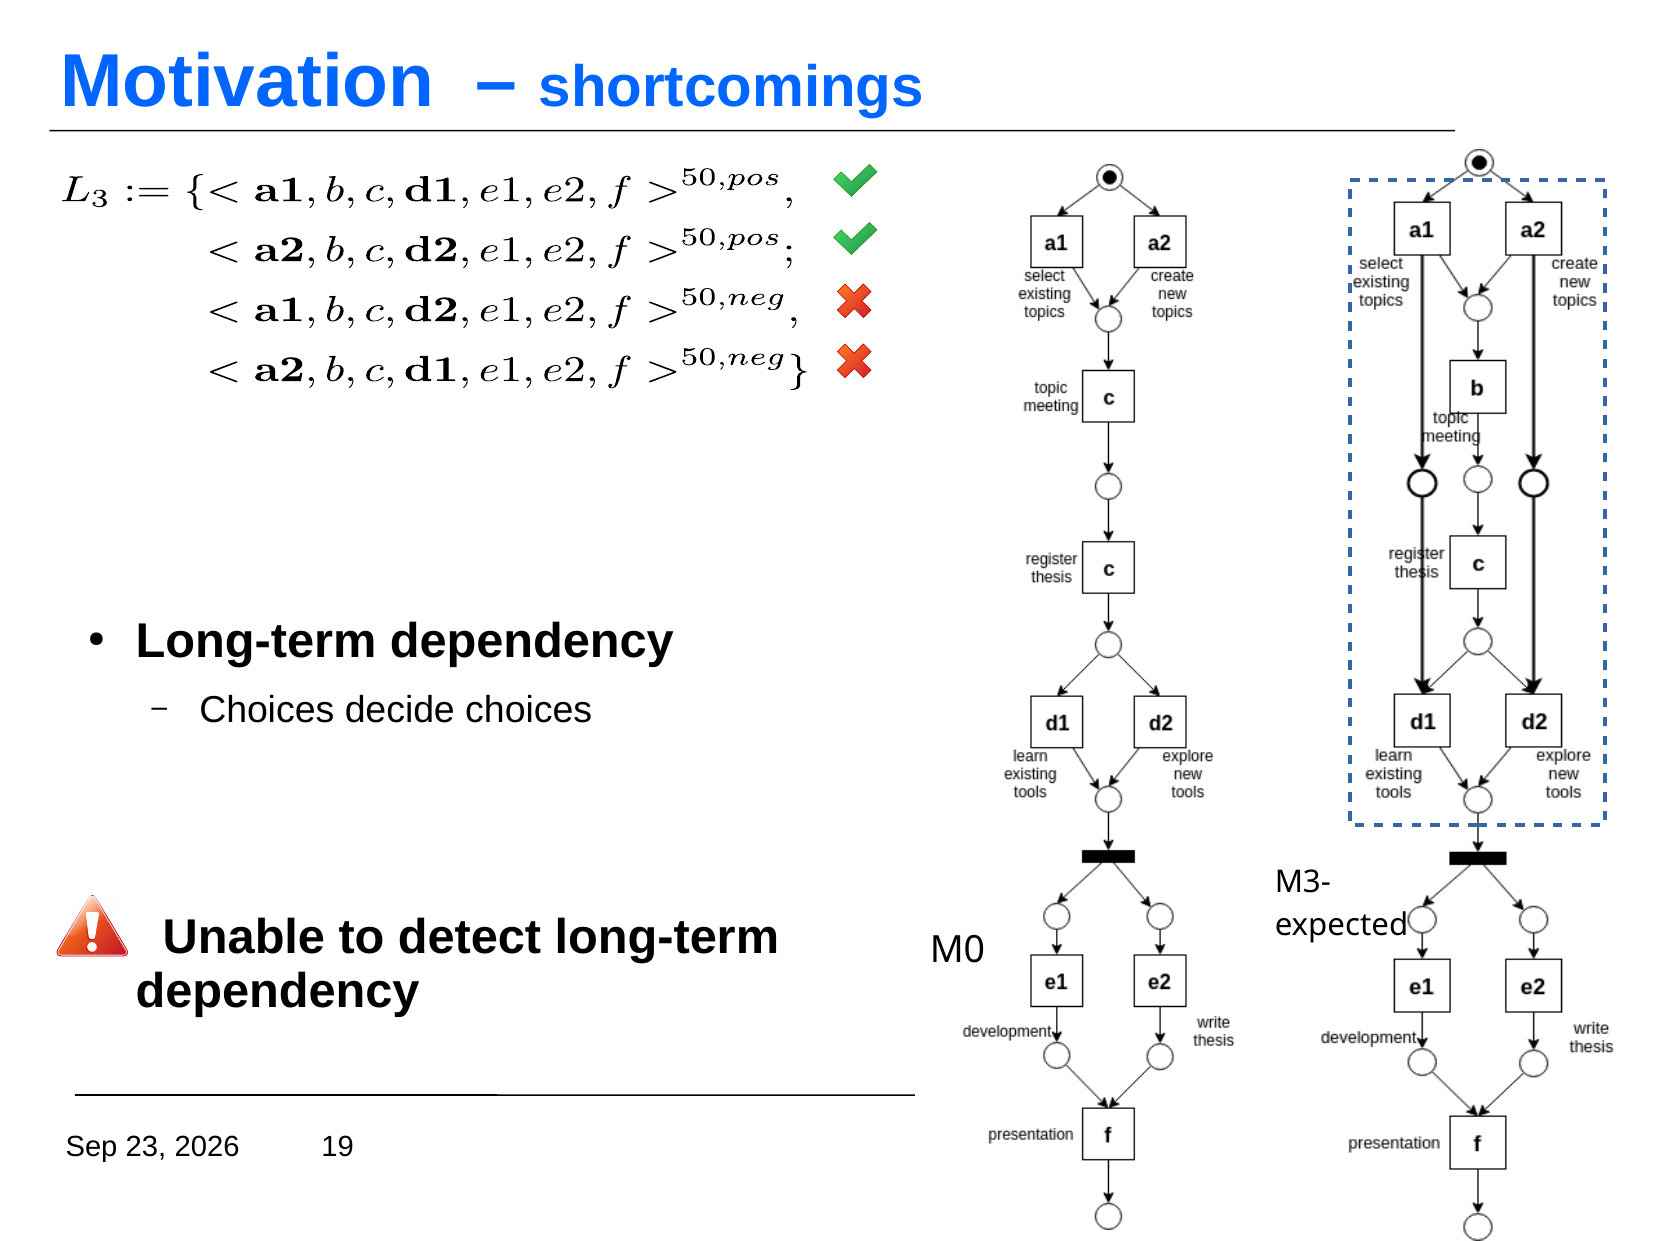

# Motivation – shortcomings
Long-term dependency
Choices decide choices
 Unable to detect long-term dependency
M3-expected
M0